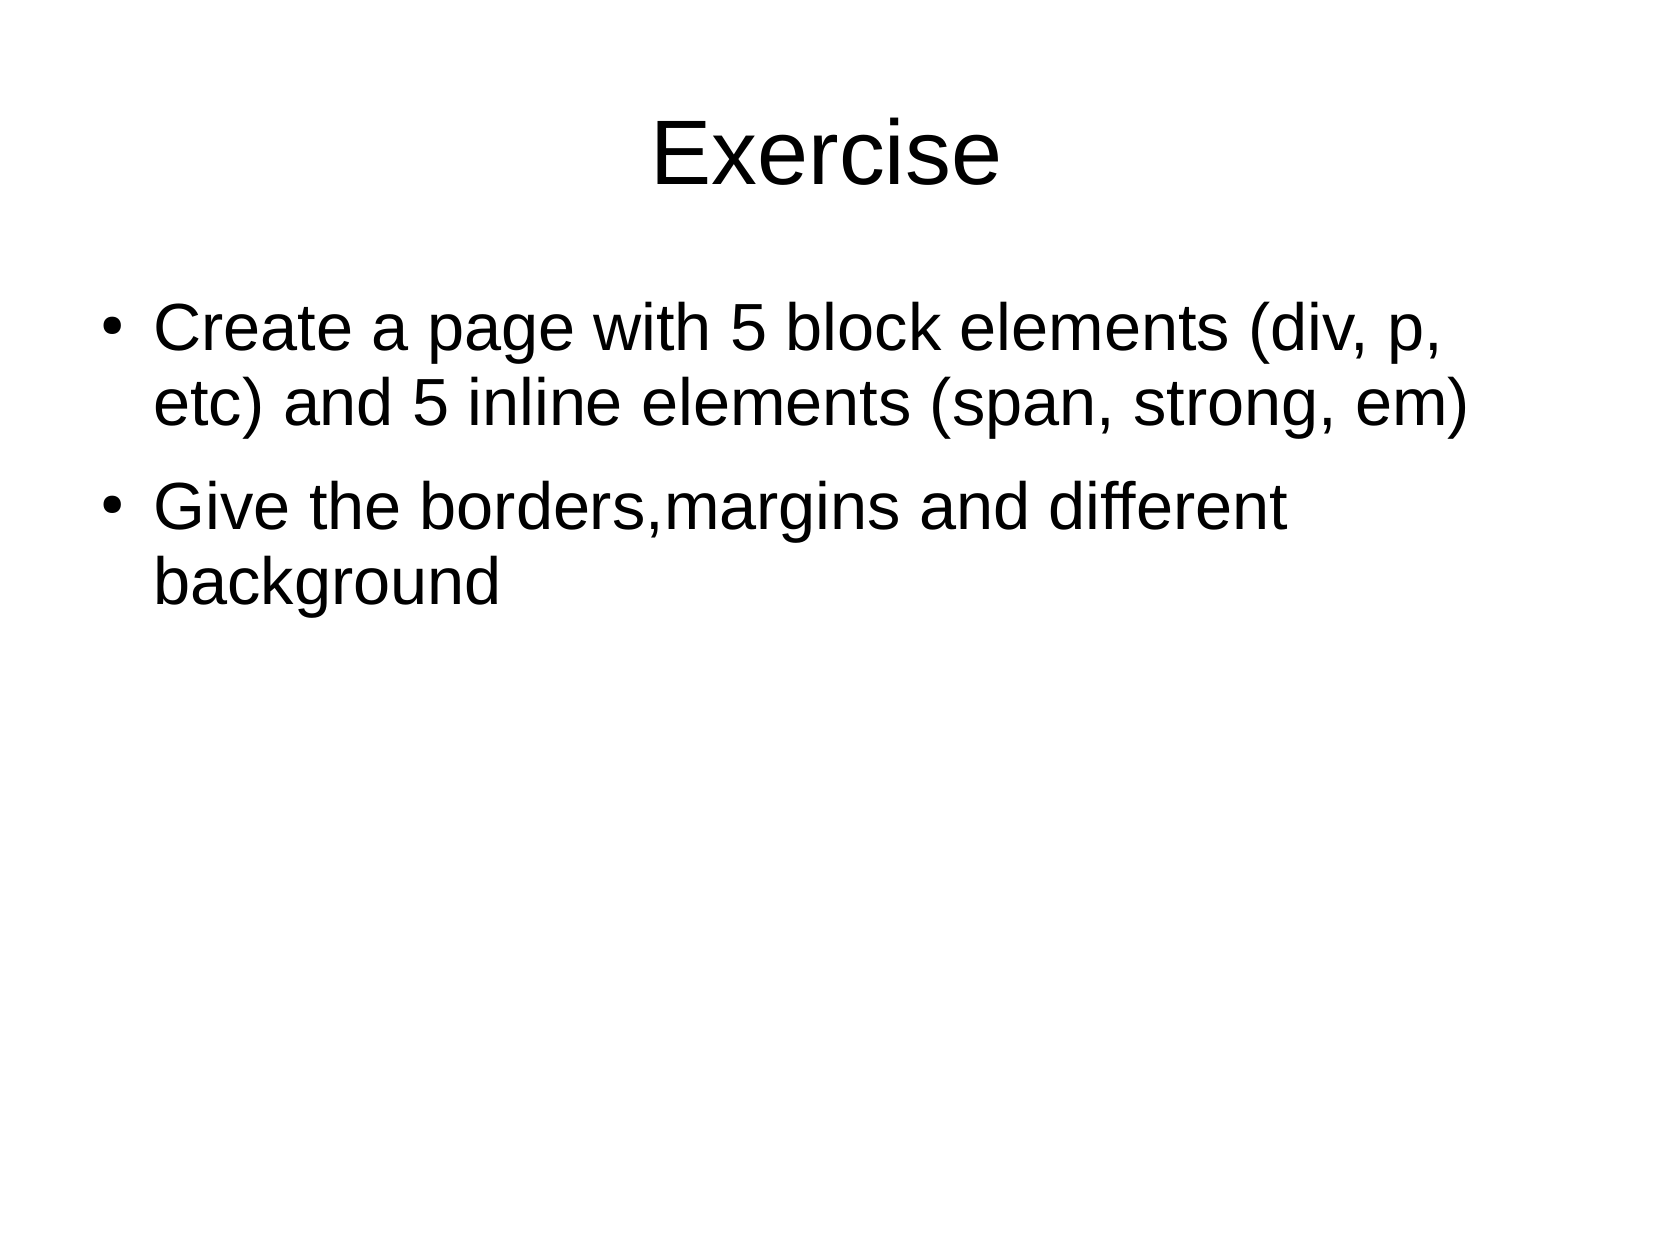

# Exercise
Create a page with 5 block elements (div, p, etc) and 5 inline elements (span, strong, em)
Give the borders,margins and different background